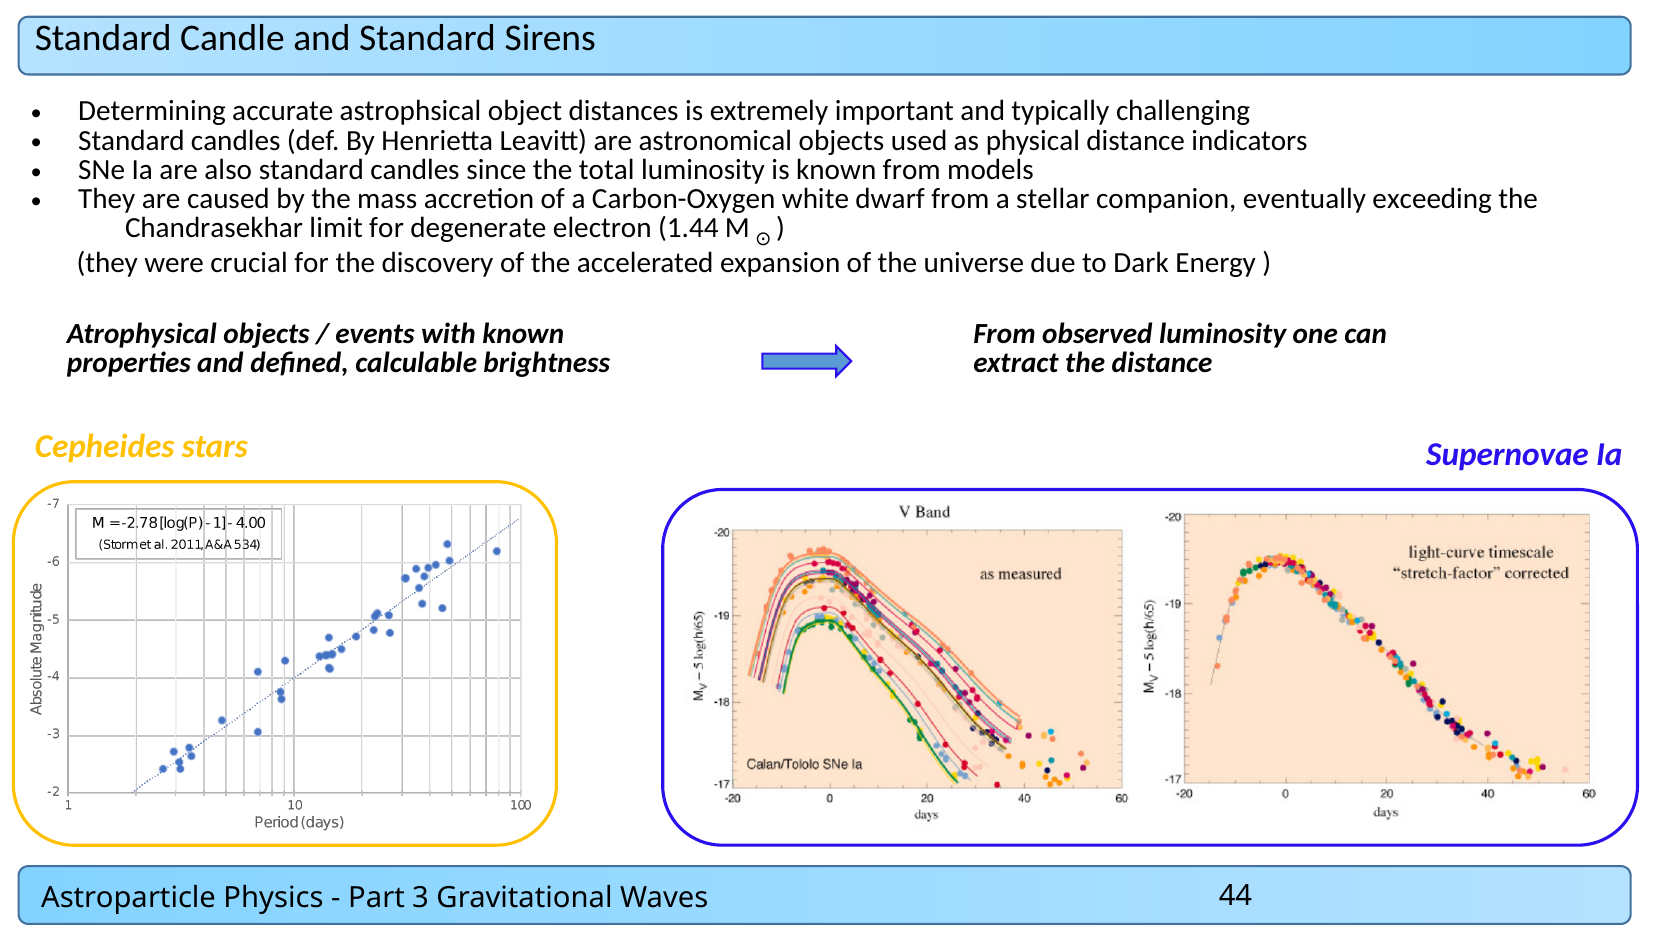

Standard Candle and Standard Sirens
Determining accurate astrophsical object distances is extremely important and typically challenging
Standard candles (def. By Henrietta Leavitt) are astronomical objects used as physical distance indicators
SNe Ia are also standard candles since the total luminosity is known from models
They are caused by the mass accretion of a Carbon-Oxygen white dwarf from a stellar companion, eventually exceeding the Chandrasekhar limit for degenerate electron (1.44 M ⊙ )
 (they were crucial for the discovery of the accelerated expansion of the universe due to Dark Energy )
Atrophysical objects / events with known properties and defined, calculable brightness
From observed luminosity one can extract the distance
Cepheides stars
Supernovae Ia
Astroparticle Physics - Part 3 Gravitational Waves